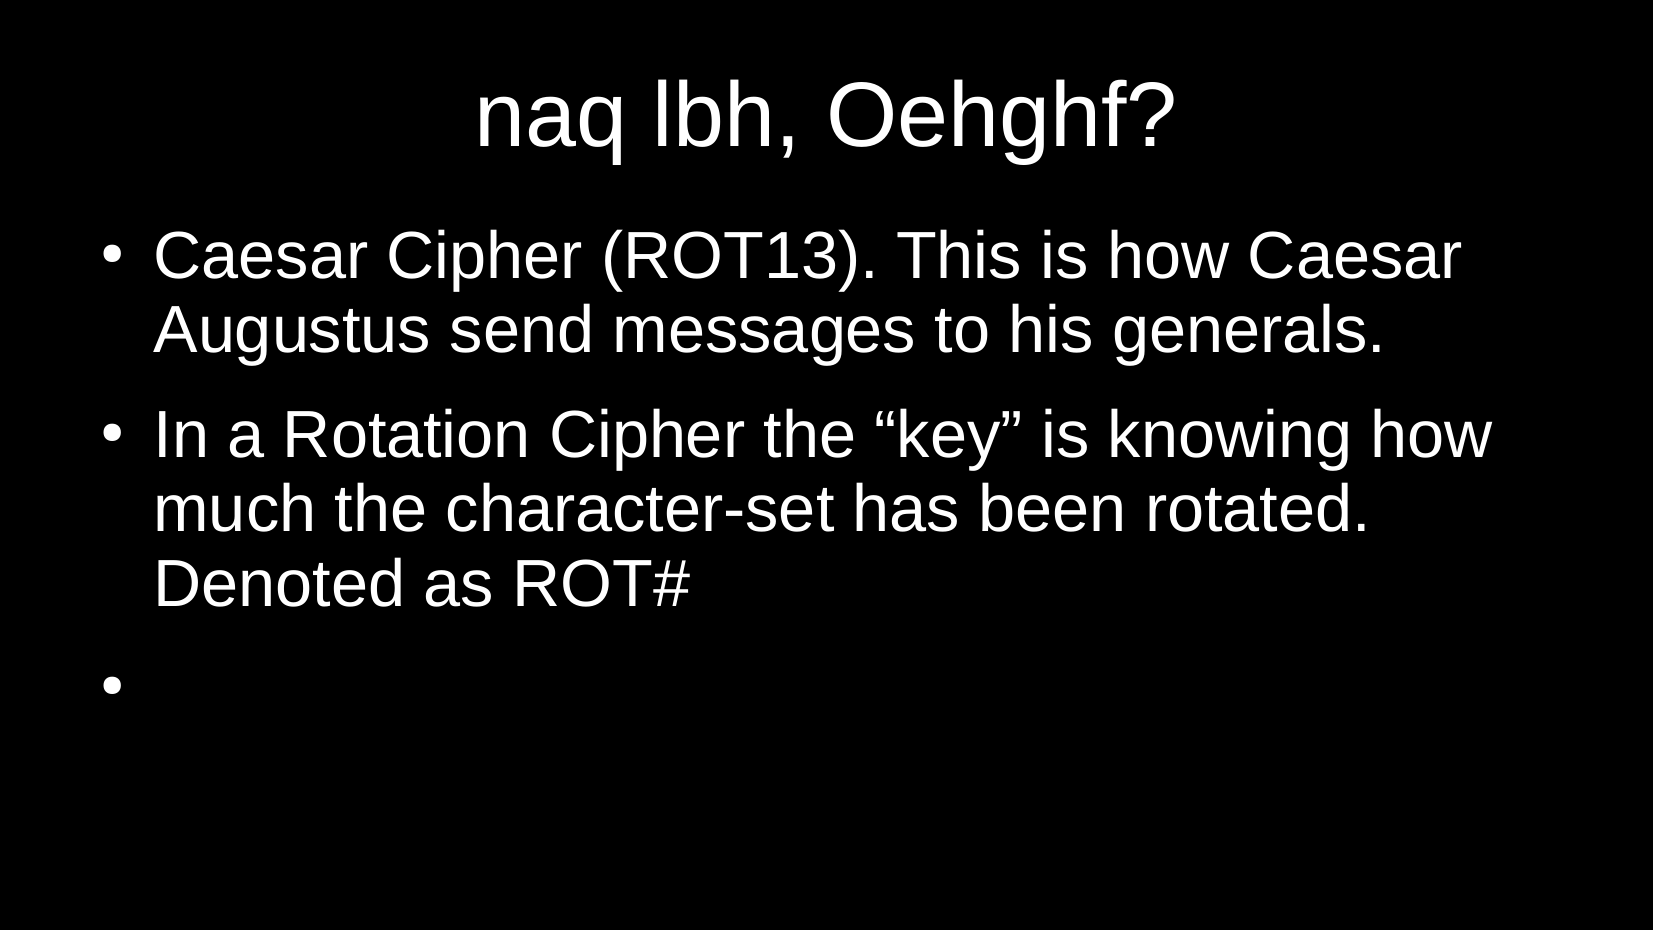

# naq lbh, Oehghf?
Caesar Cipher (ROT13). This is how Caesar Augustus send messages to his generals.
In a Rotation Cipher the “key” is knowing how much the character-set has been rotated. Denoted as ROT#